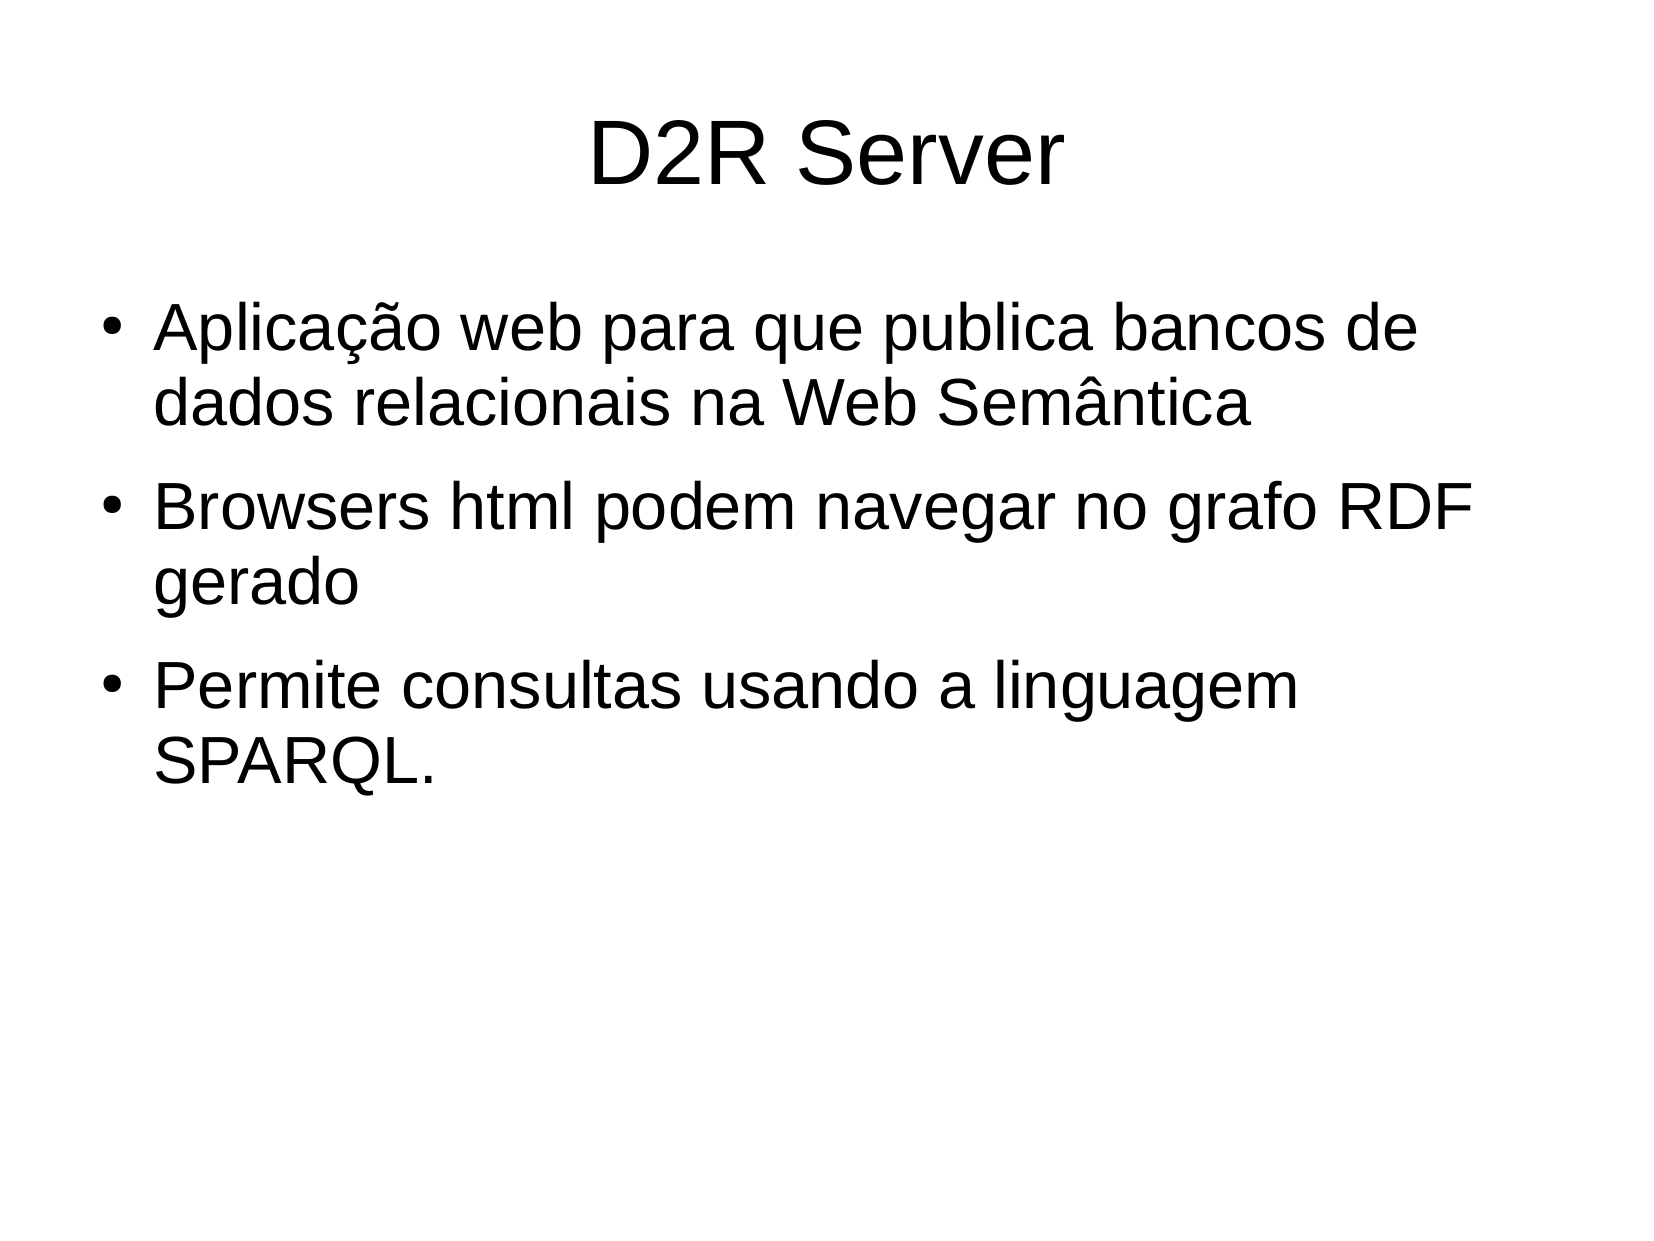

# D2R Server
Aplicação web para que publica bancos de dados relacionais na Web Semântica
Browsers html podem navegar no grafo RDF gerado
Permite consultas usando a linguagem SPARQL.